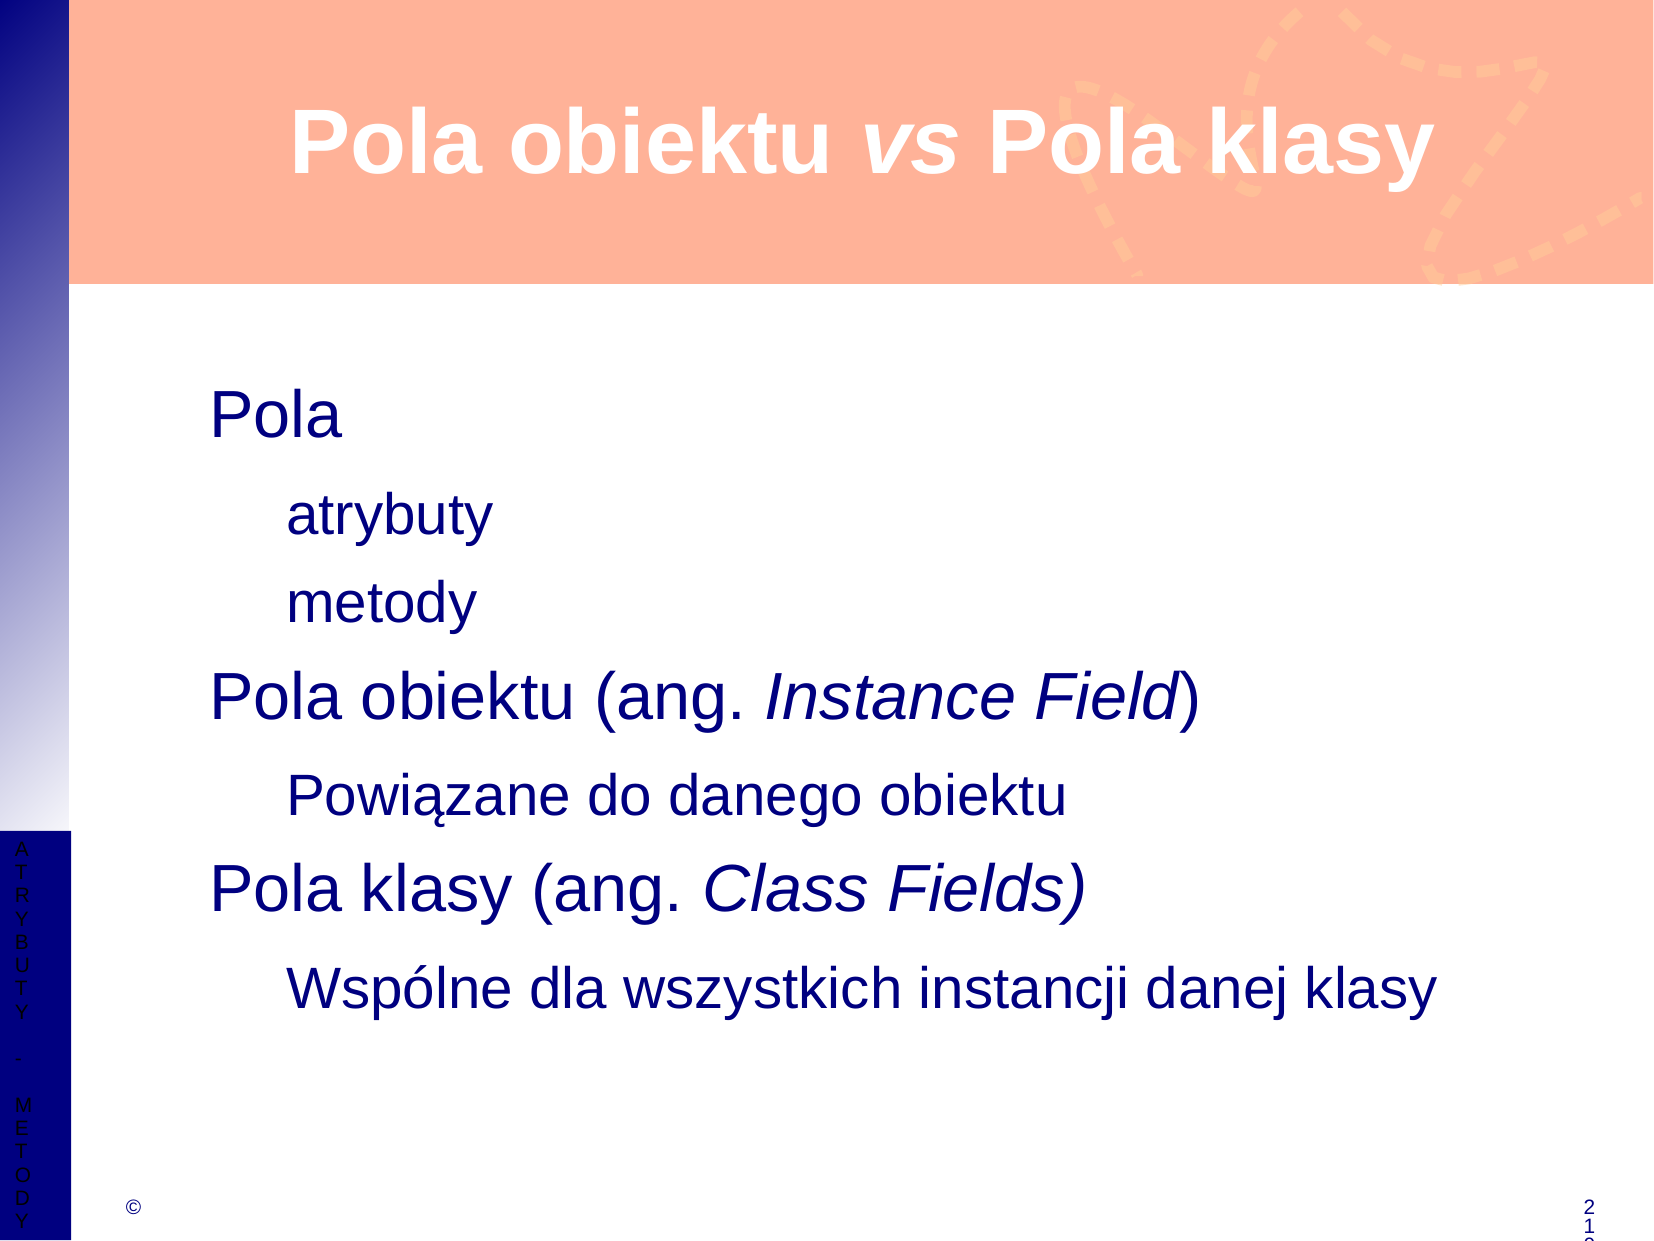

# Pola obiektu vs Pola klasy
Pola
atrybuty
metody
Pola obiektu (ang. Instance Field)
Powiązane do danego obiektu
Pola klasy (ang. Class Fields)
Wspólne dla wszystkich instancji danej klasy
A
T
R
Y
B
U
T
Y
-
M
E
T
O
D
Y